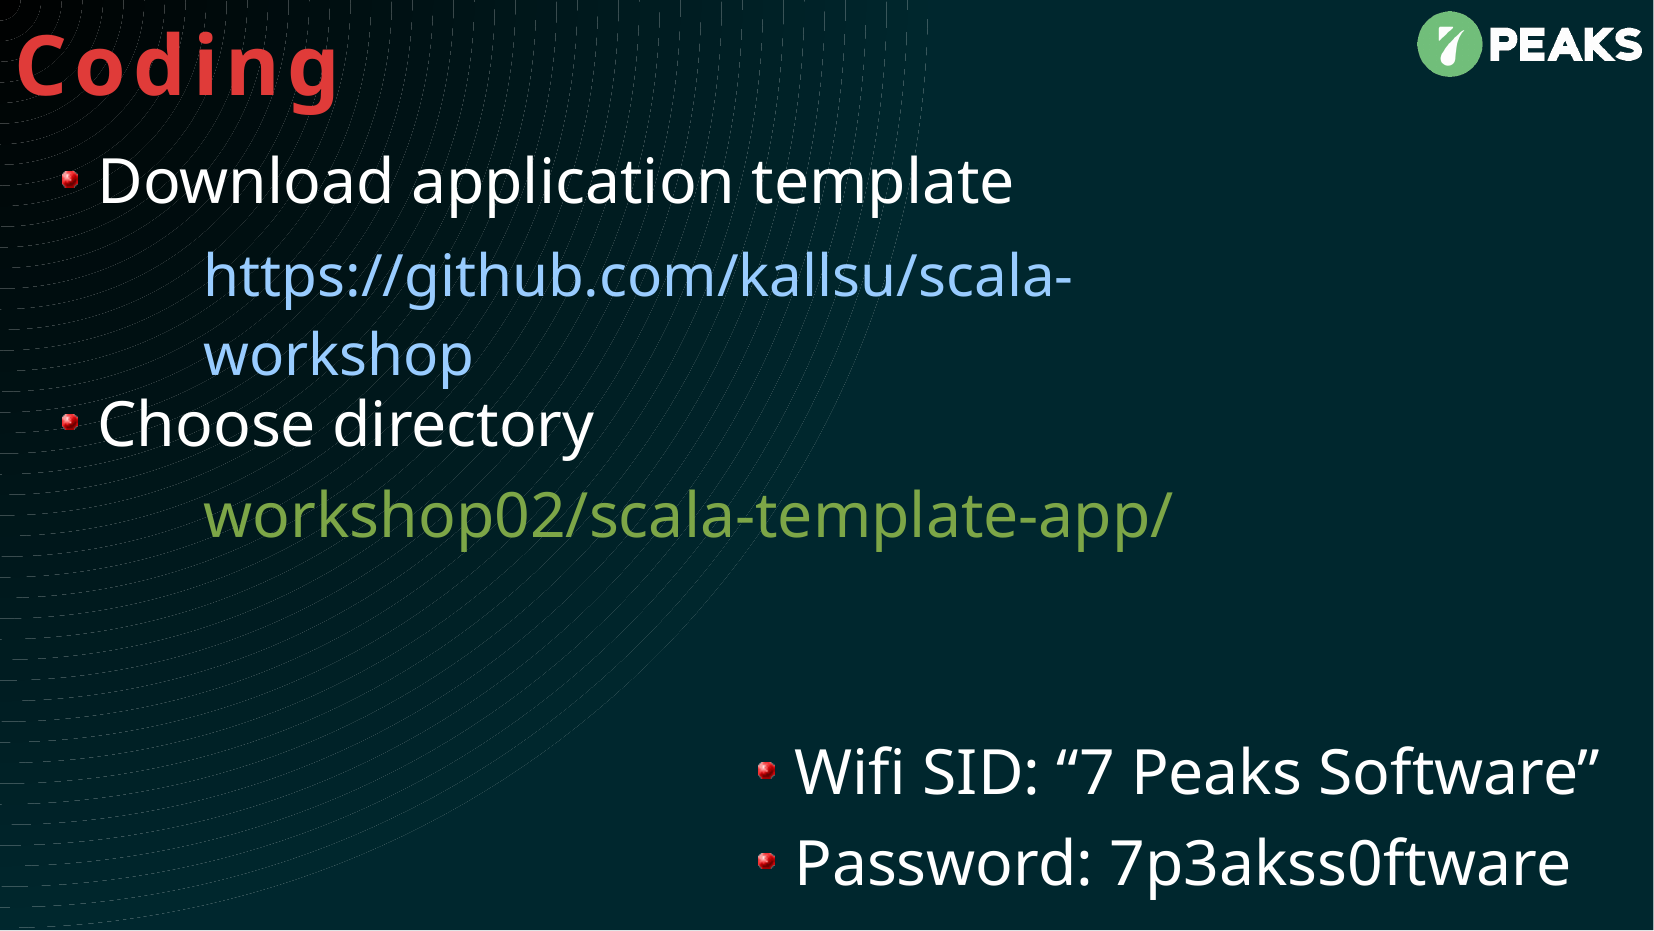

Coding
Download application template
https://github.com/kallsu/scala-workshop
Choose directory
workshop02/scala-template-app/
Wifi SID: “7 Peaks Software”
Password: 7p3akss0ftware